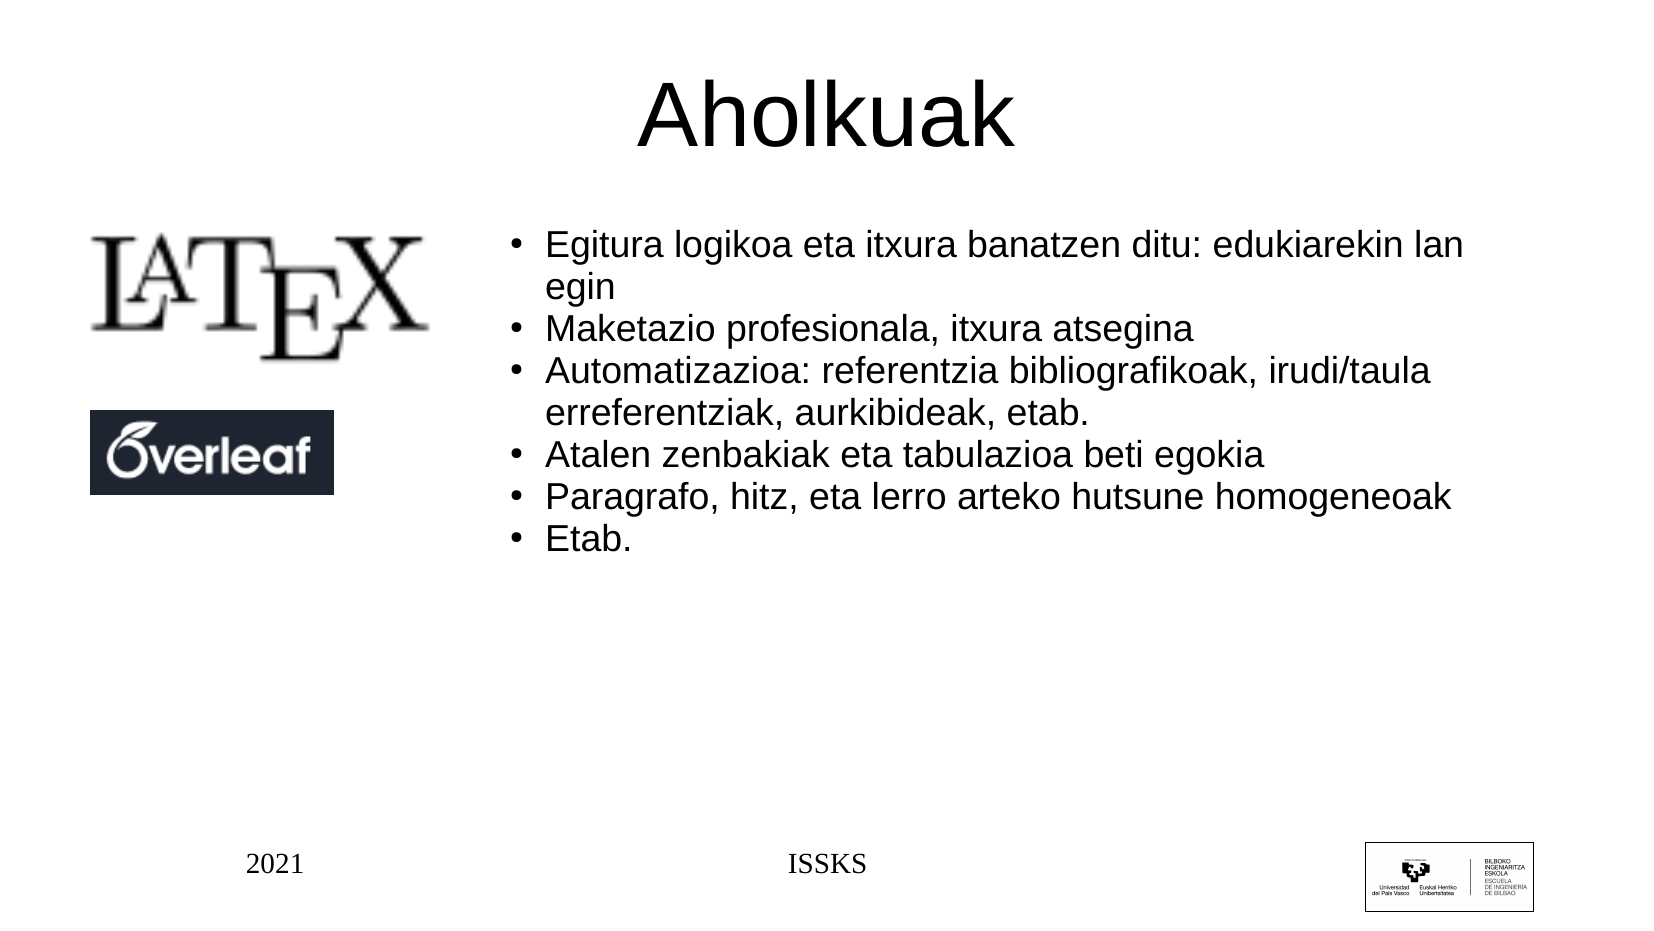

# Aholkuak
Egitura logikoa eta itxura banatzen ditu: edukiarekin lan egin
Maketazio profesionala, itxura atsegina
Automatizazioa: referentzia bibliografikoak, irudi/taula erreferentziak, aurkibideak, etab.
Atalen zenbakiak eta tabulazioa beti egokia
Paragrafo, hitz, eta lerro arteko hutsune homogeneoak
Etab.